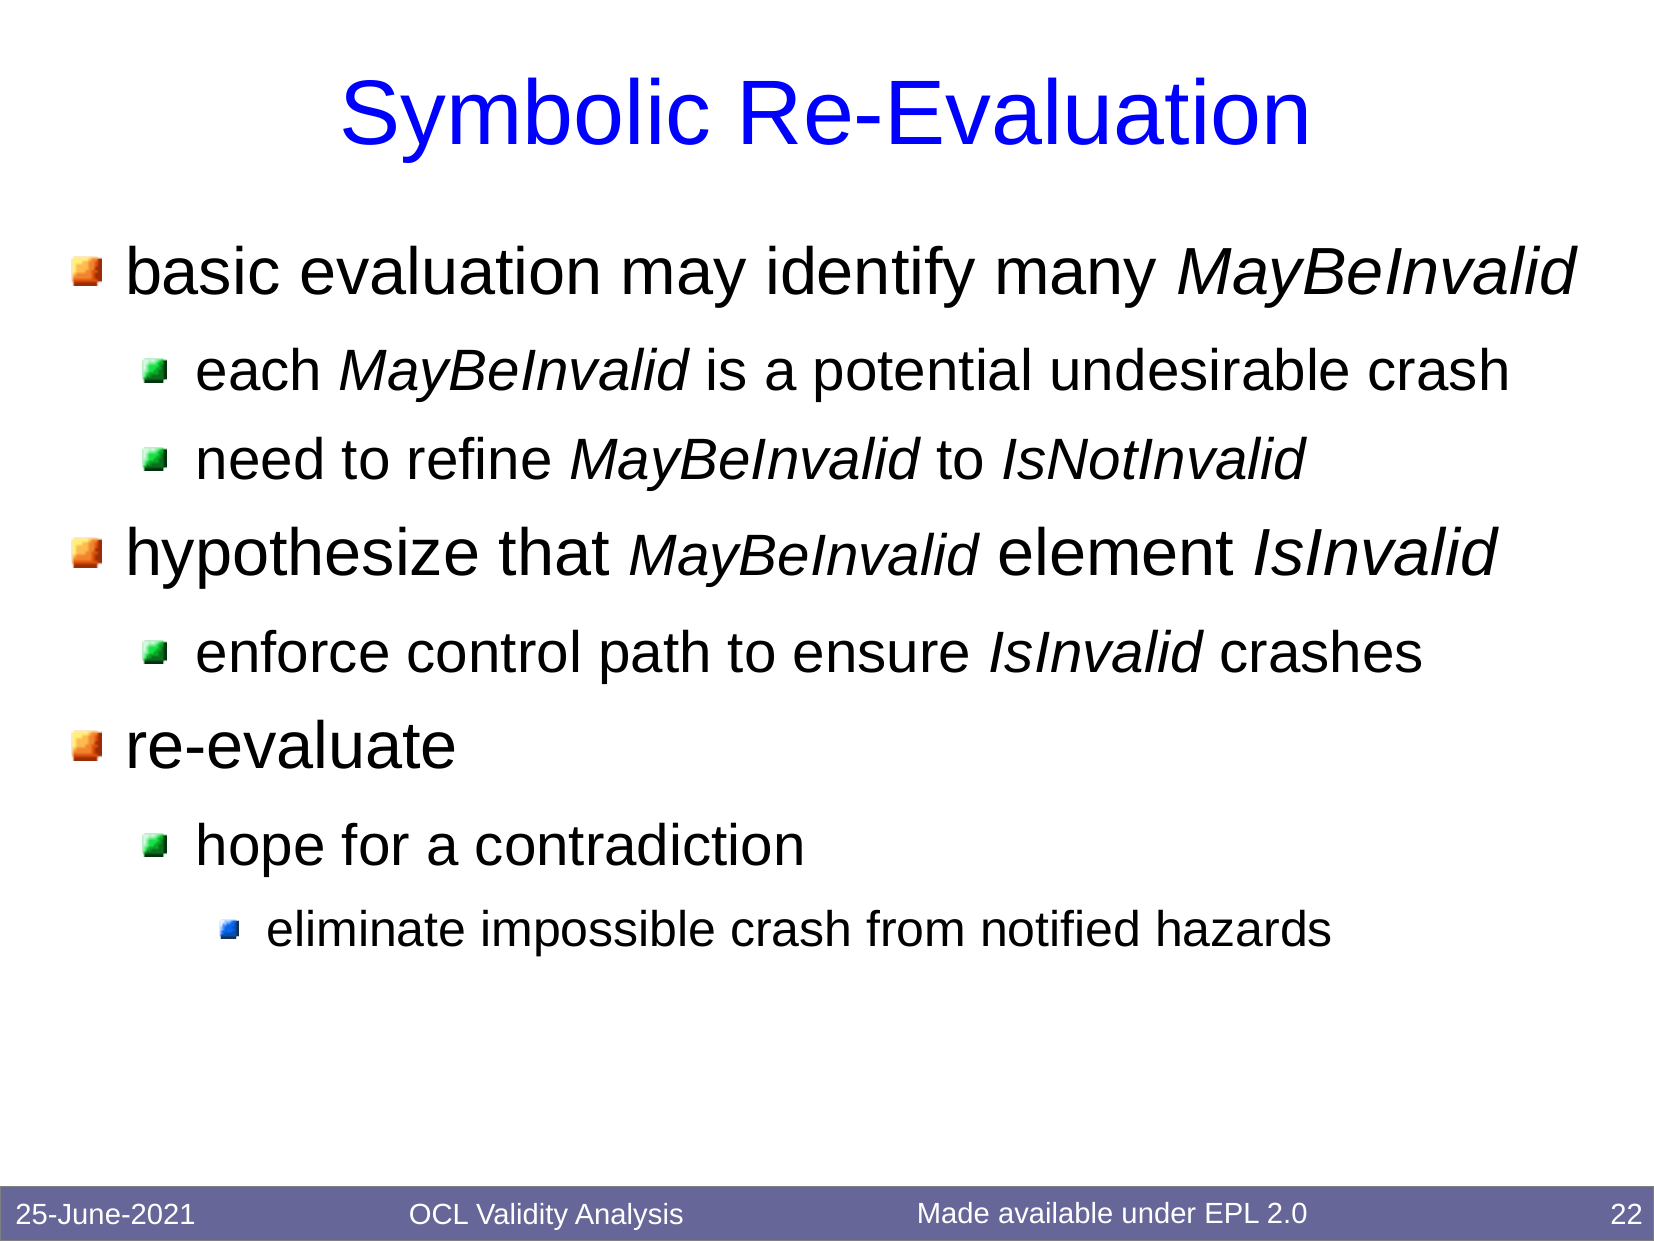

# Symbolic Re-Evaluation
basic evaluation may identify many MayBeInvalid
each MayBeInvalid is a potential undesirable crash
need to refine MayBeInvalid to IsNotInvalid
hypothesize that MayBeInvalid element IsInvalid
enforce control path to ensure IsInvalid crashes
re-evaluate
hope for a contradiction
eliminate impossible crash from notified hazards
25-June-2021
OCL Validity Analysis
22